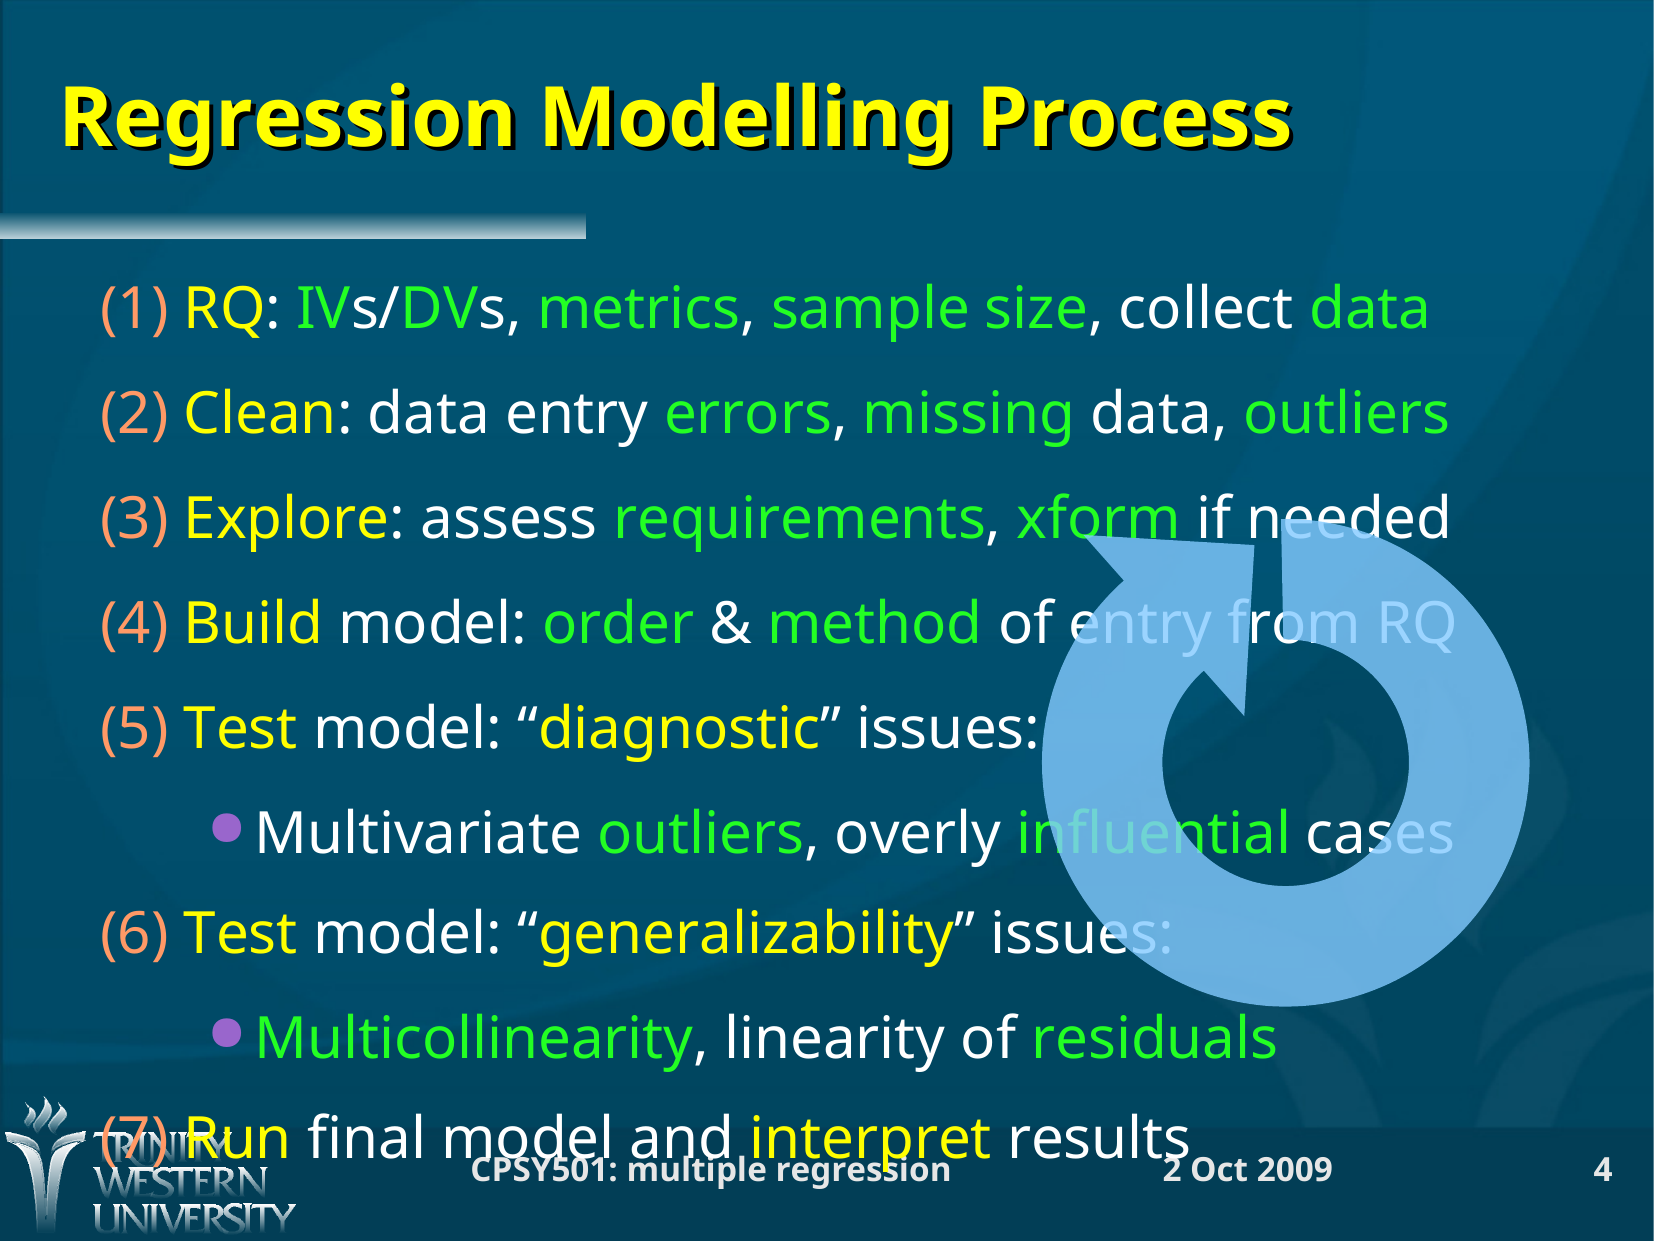

# Regression Modelling Process
RQ: IVs/DVs, metrics, sample size, collect data
Clean: data entry errors, missing data, outliers
Explore: assess requirements, xform if needed
Build model: order & method of entry from RQ
Test model: “diagnostic” issues:
Multivariate outliers, overly influential cases
Test model: “generalizability” issues:
Multicollinearity, linearity of residuals
Run final model and interpret results
CPSY501: multiple regression
2 Oct 2009
4